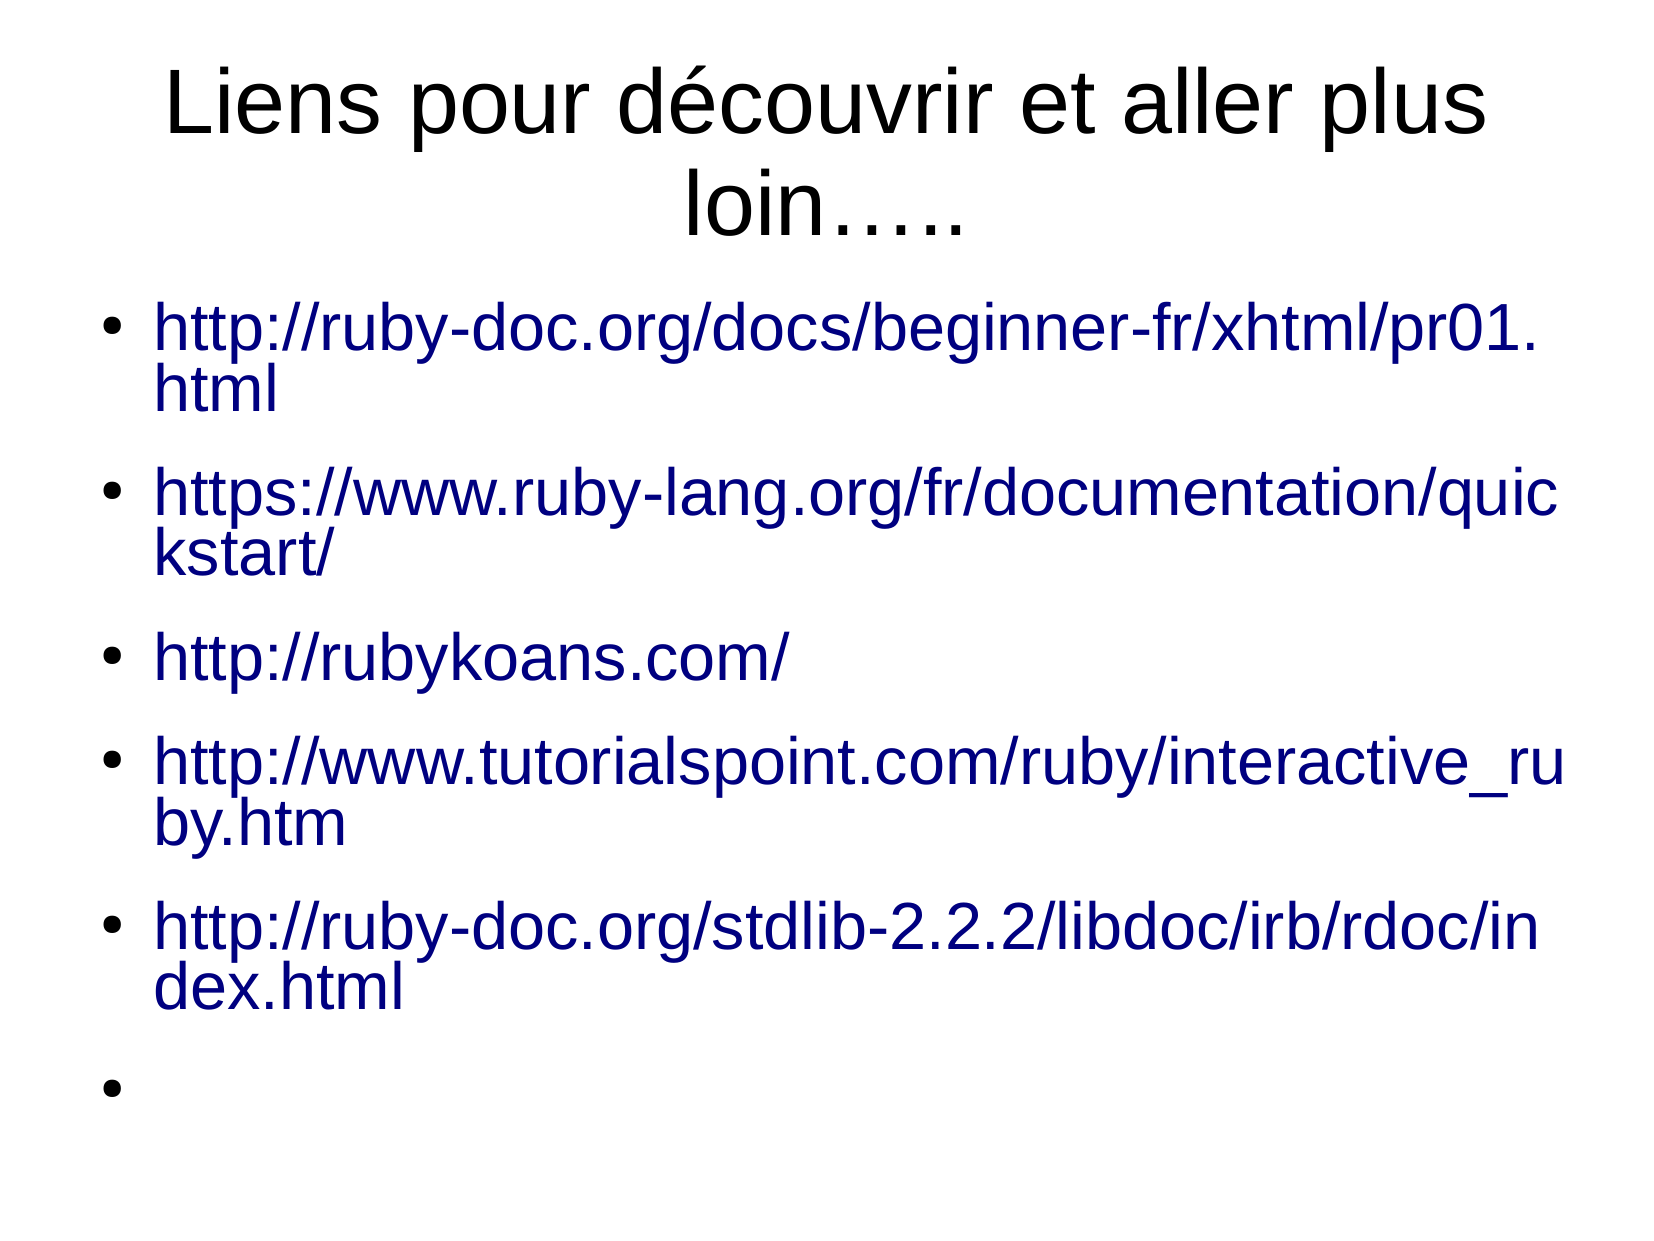

# Liens pour découvrir et aller plus loin…..
http://ruby-doc.org/docs/beginner-fr/xhtml/pr01.html
https://www.ruby-lang.org/fr/documentation/quickstart/
http://rubykoans.com/
http://www.tutorialspoint.com/ruby/interactive_ruby.htm
http://ruby-doc.org/stdlib-2.2.2/libdoc/irb/rdoc/index.html